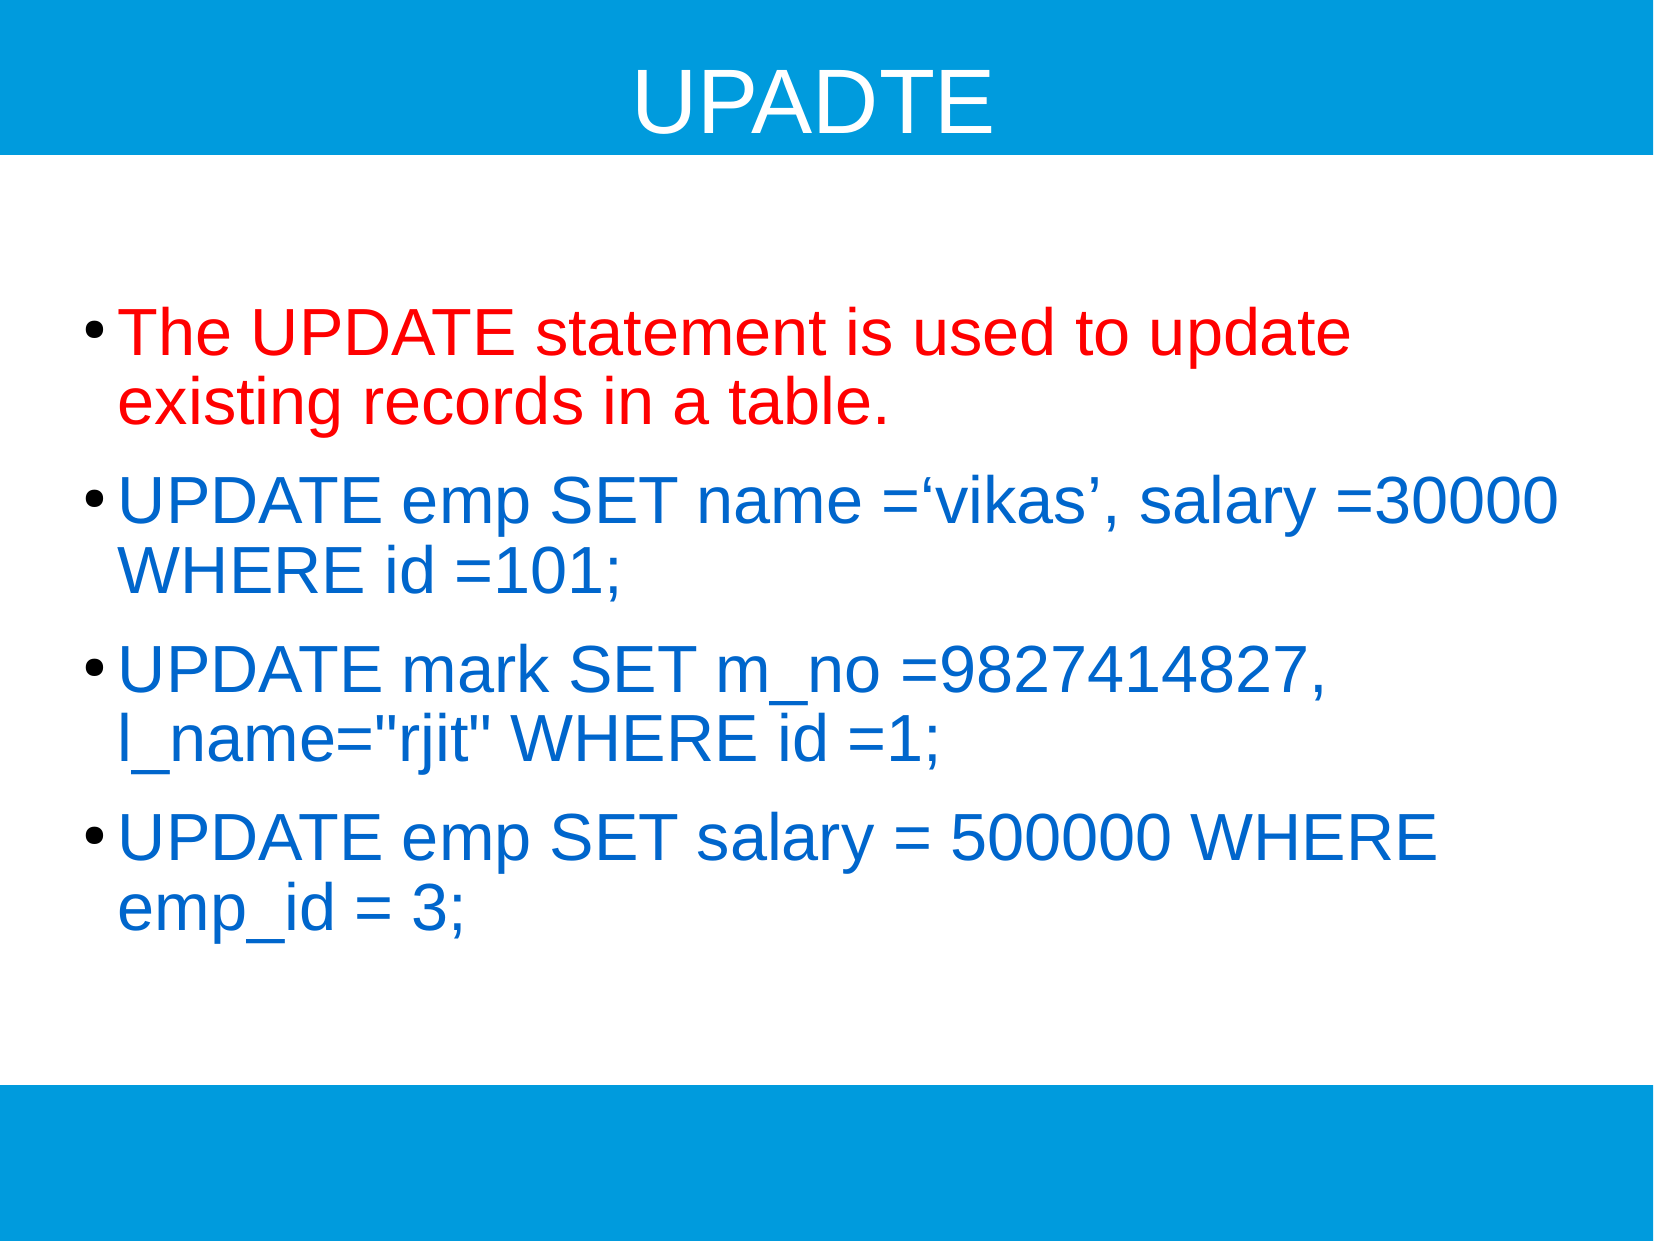

# UPADTE
The UPDATE statement is used to update existing records in a table.
UPDATE emp SET name =‘vikas’, salary =30000 WHERE id =101;
UPDATE mark SET m_no =9827414827, l_name="rjit" WHERE id =1;
UPDATE emp SET salary = 500000 WHERE emp_id = 3;